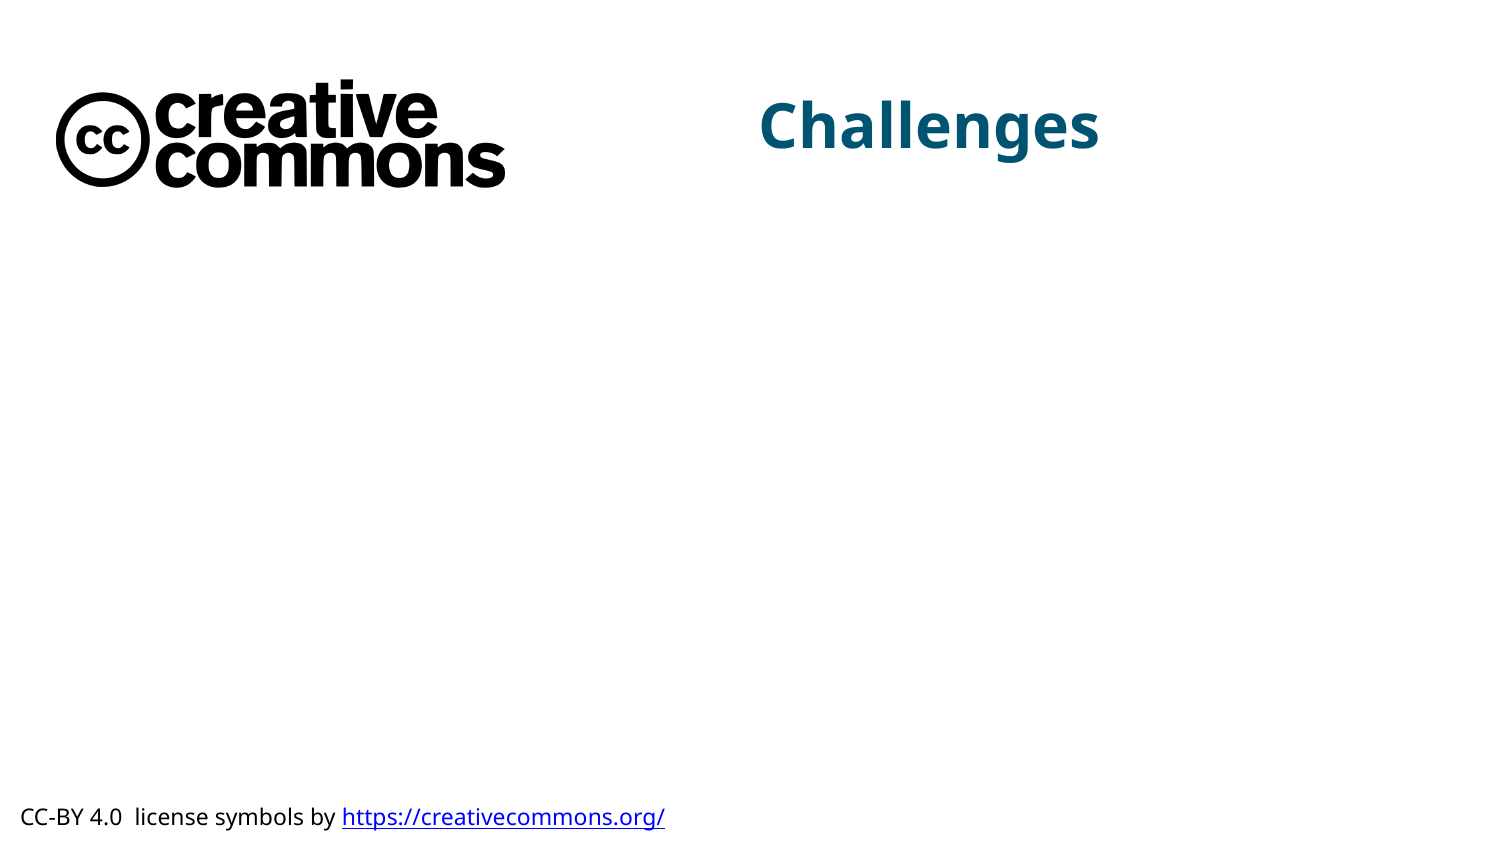

Challenges
CC-BY 4.0 license symbols by https://creativecommons.org/